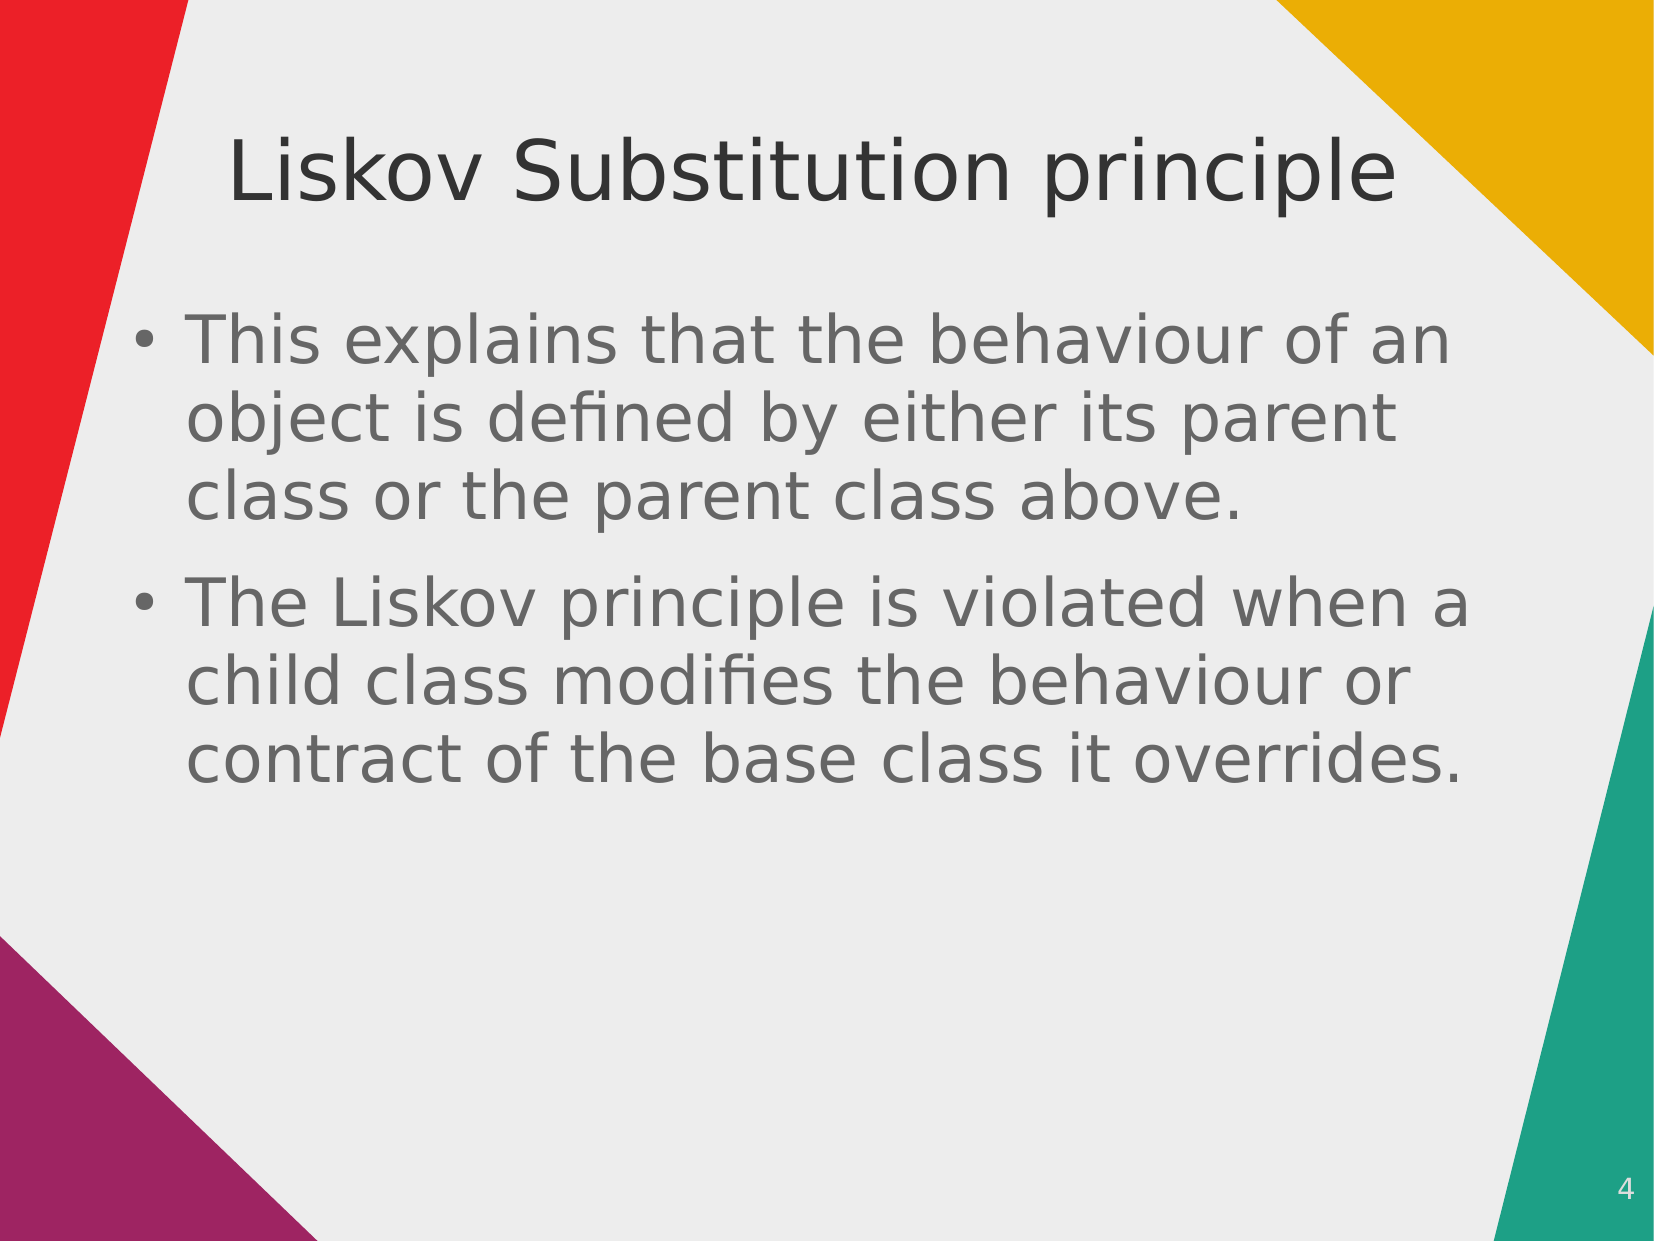

# Liskov Substitution principle
This explains that the behaviour of an object is defined by either its parent class or the parent class above.
The Liskov principle is violated when a child class modifies the behaviour or contract of the base class it overrides.
4